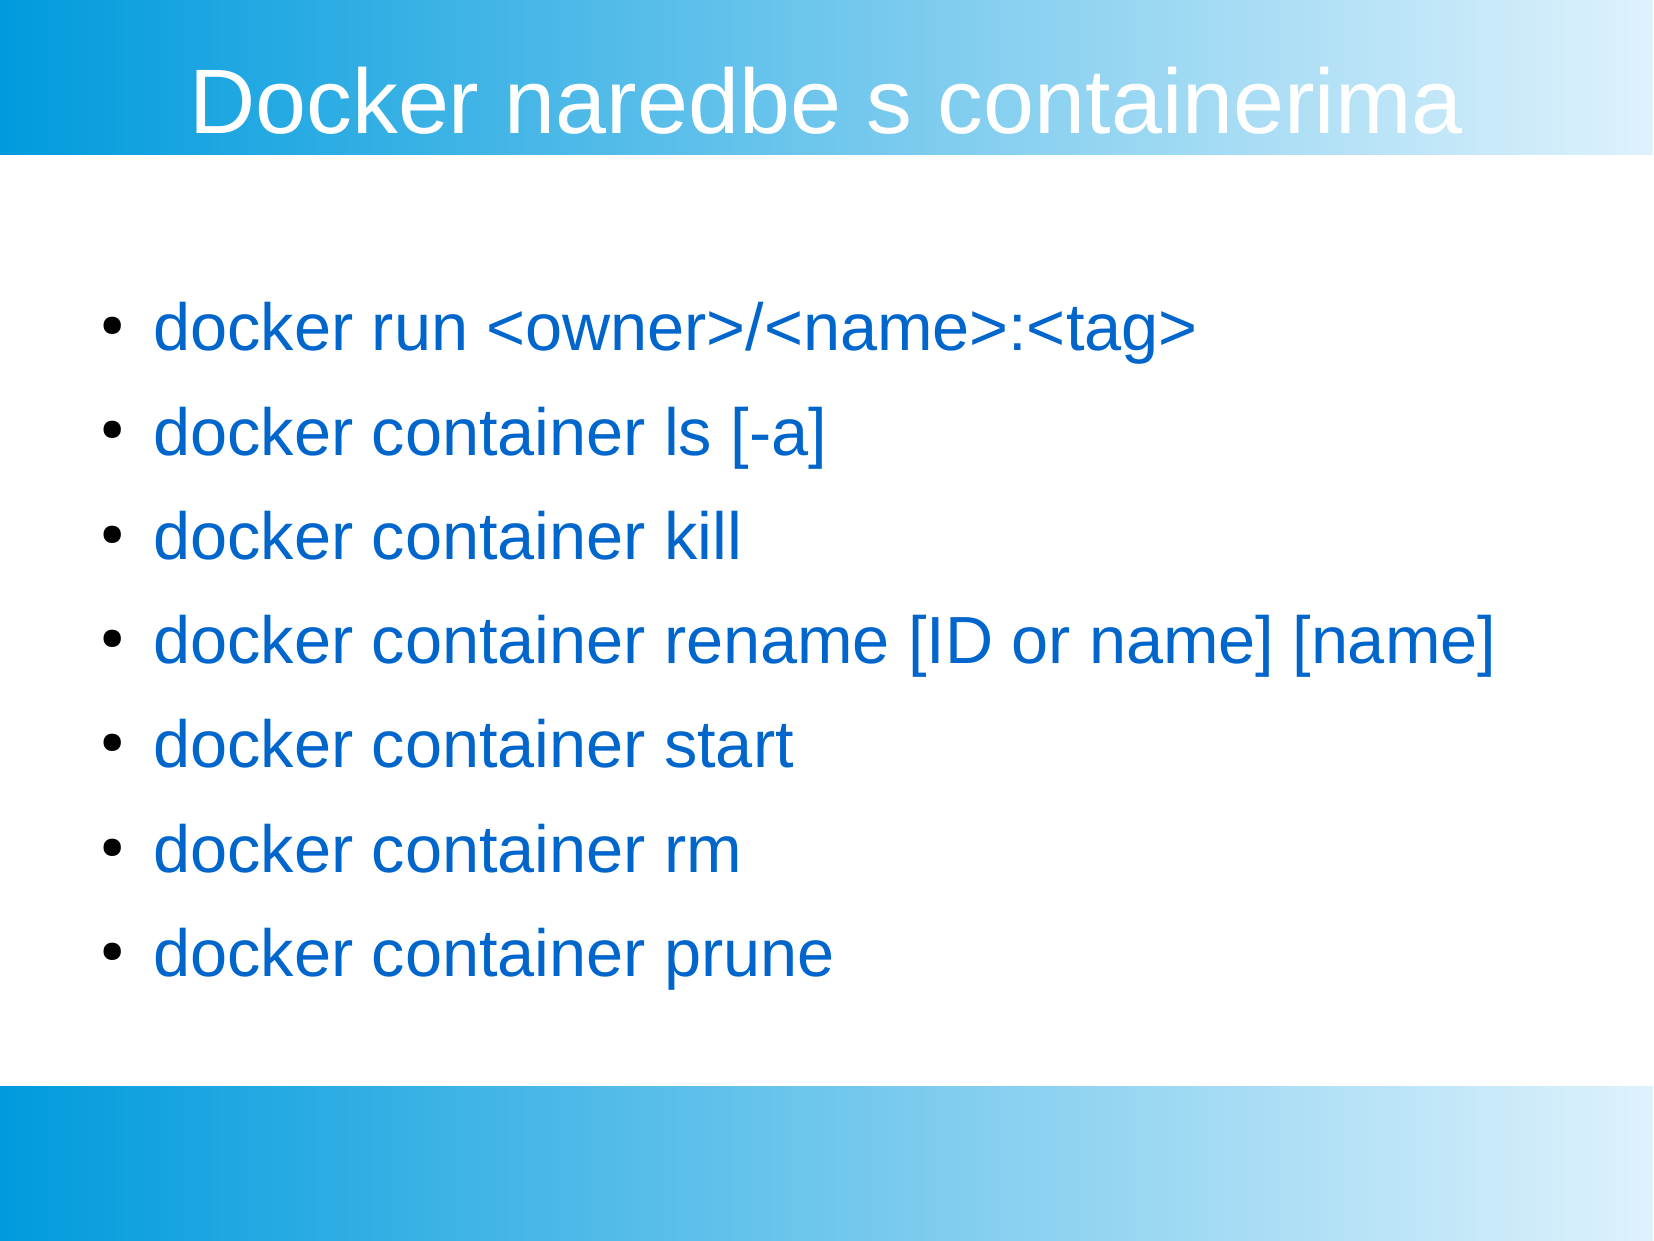

# Docker naredbe s containerima
docker run <owner>/<name>:<tag>
docker container ls [-a]
docker container kill
docker container rename [ID or name] [name]
docker container start
docker container rm
docker container prune